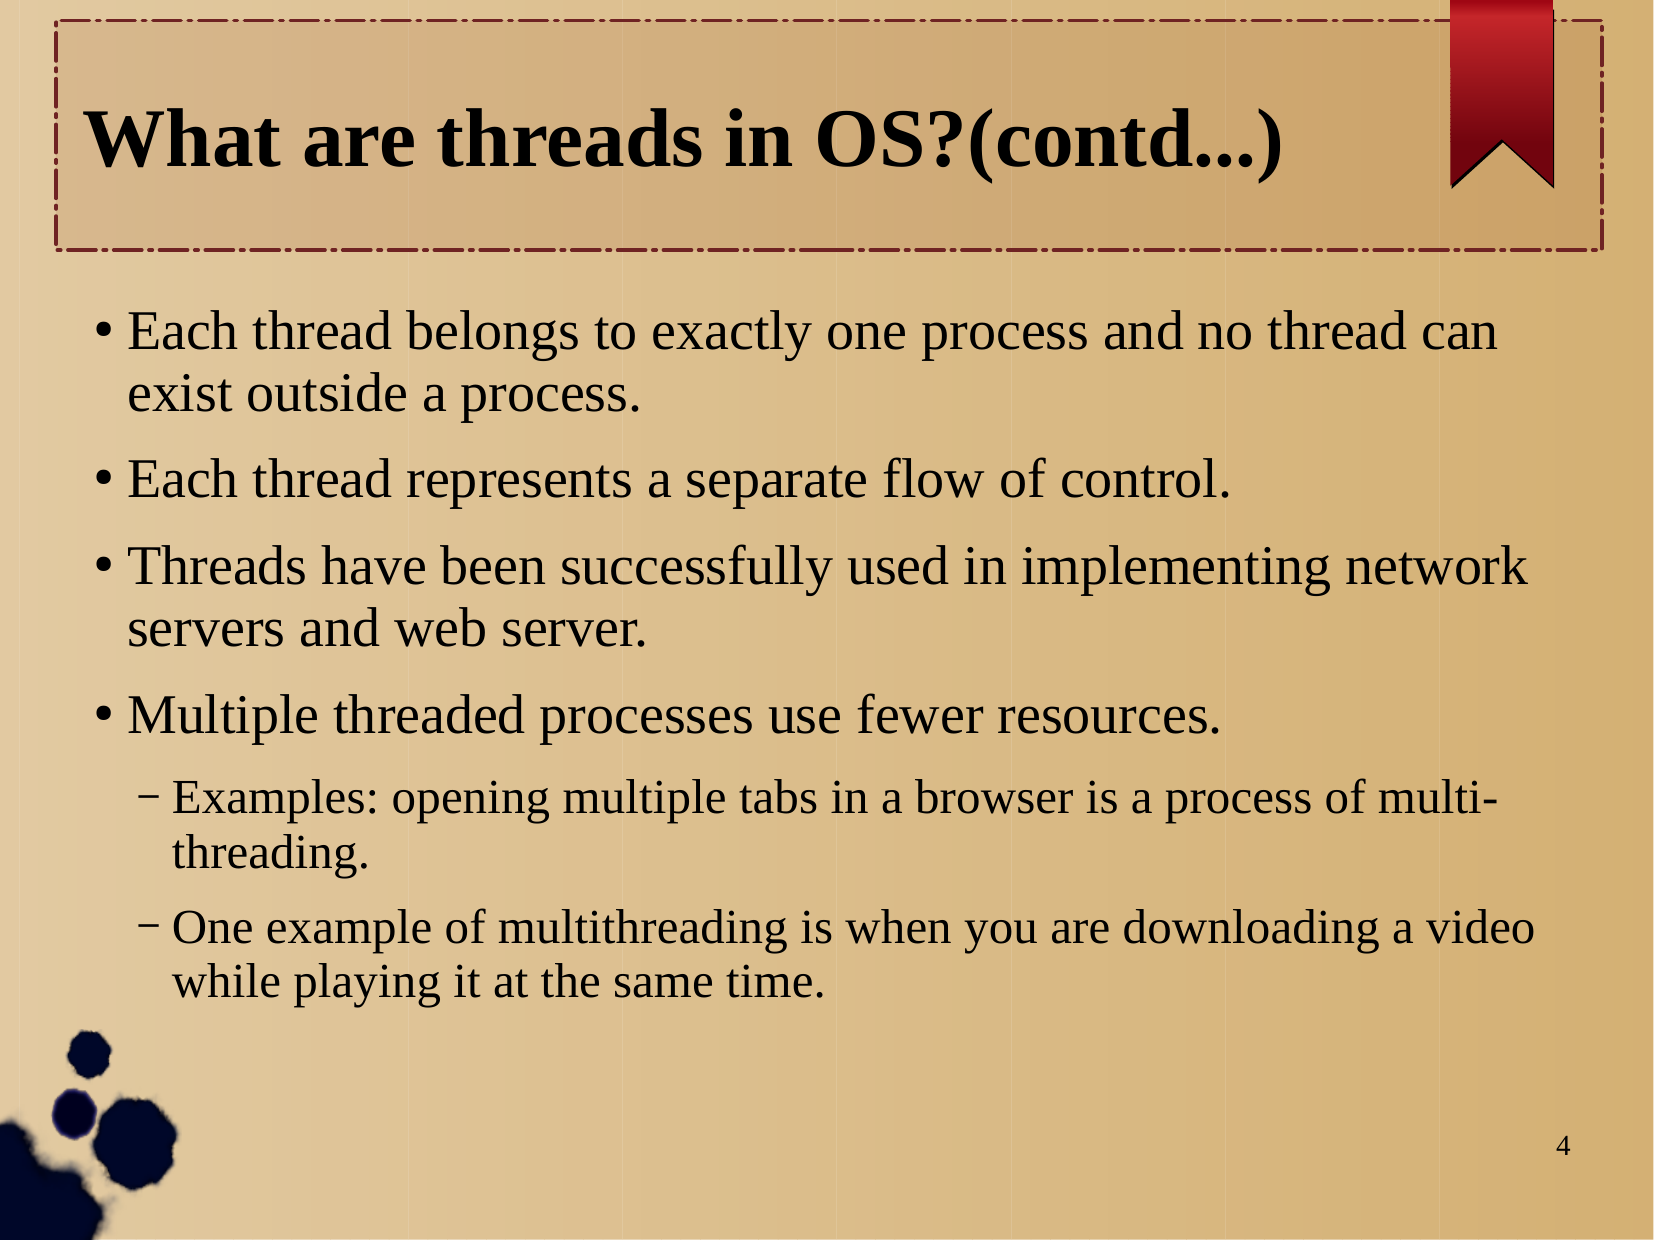

# What are threads in OS?(contd...)
Each thread belongs to exactly one process and no thread can exist outside a process.
Each thread represents a separate flow of control.
Threads have been successfully used in implementing network servers and web server.
Multiple threaded processes use fewer resources.
Examples: opening multiple tabs in a browser is a process of multi-threading.
One example of multithreading is when you are downloading a video while playing it at the same time.
4